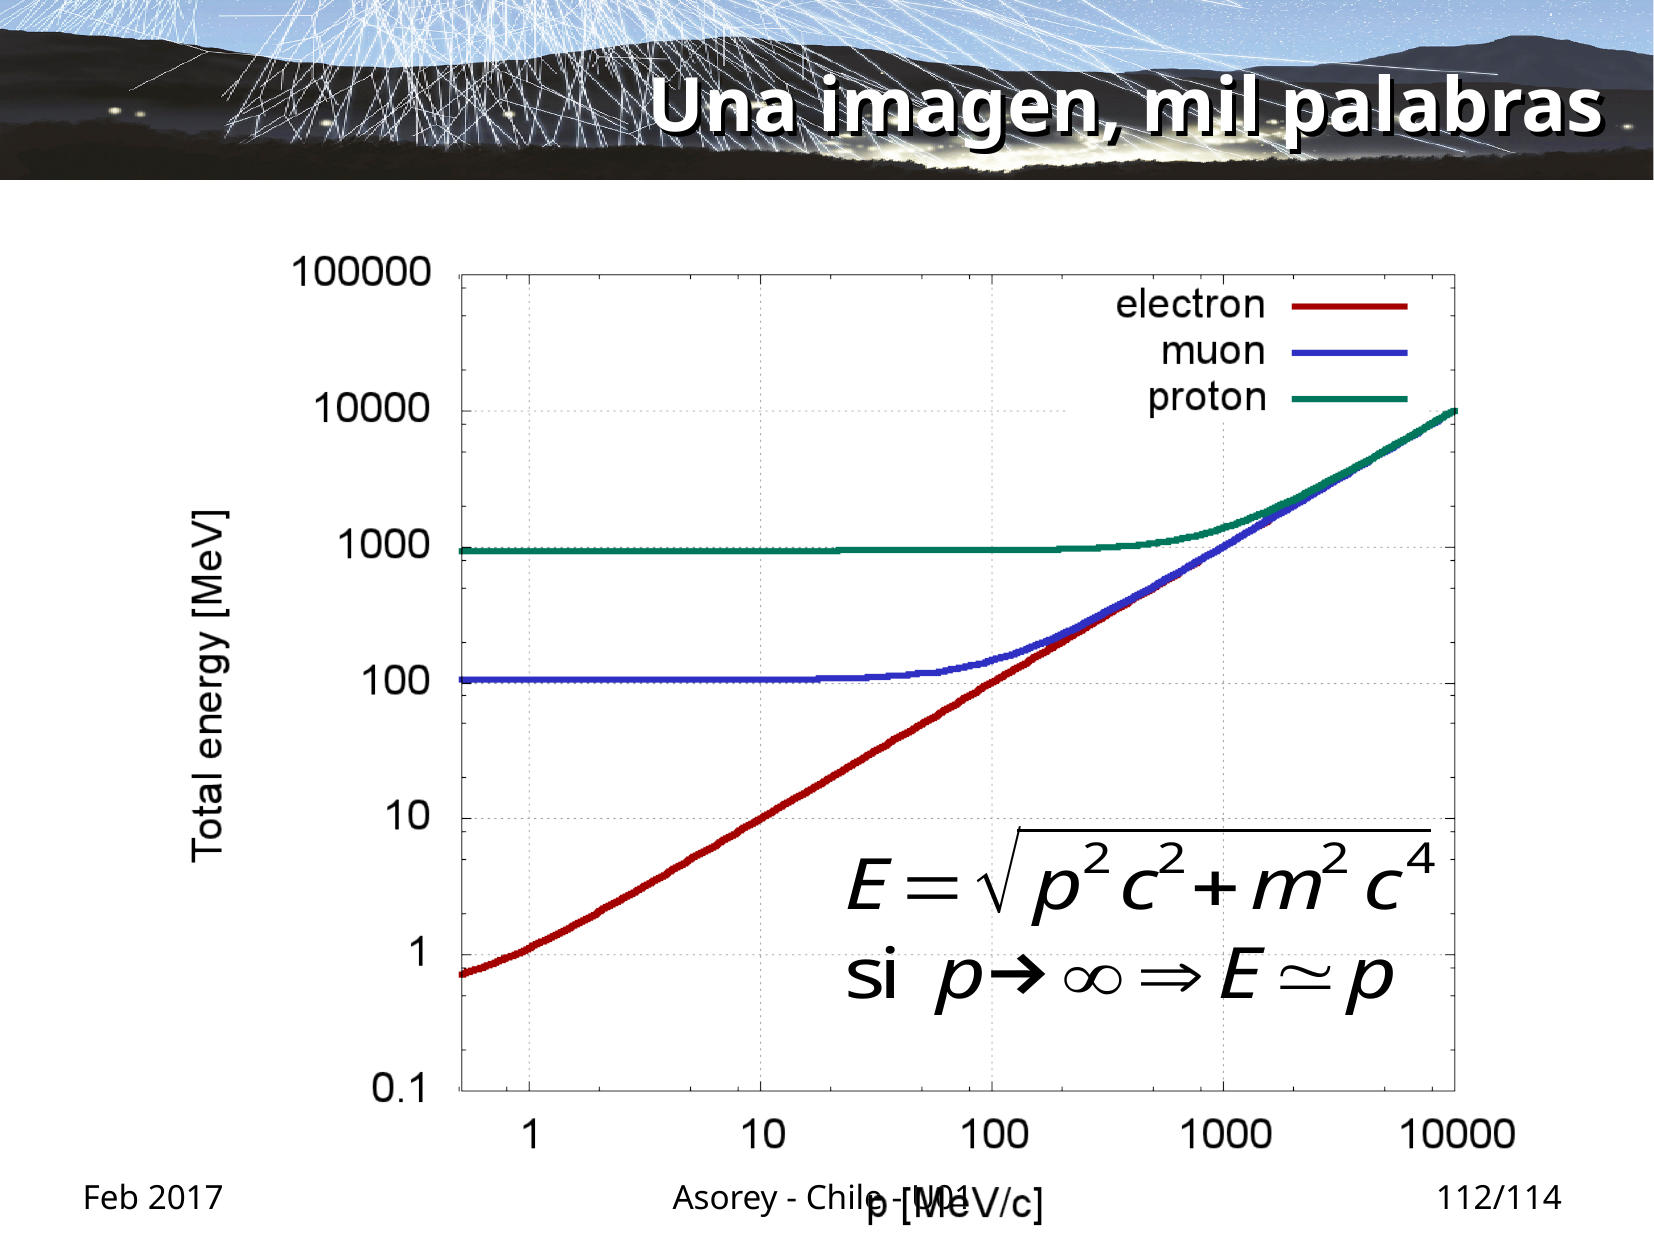

# Una imagen, mil palabras
Feb 2017
Asorey - Chile - U01
112